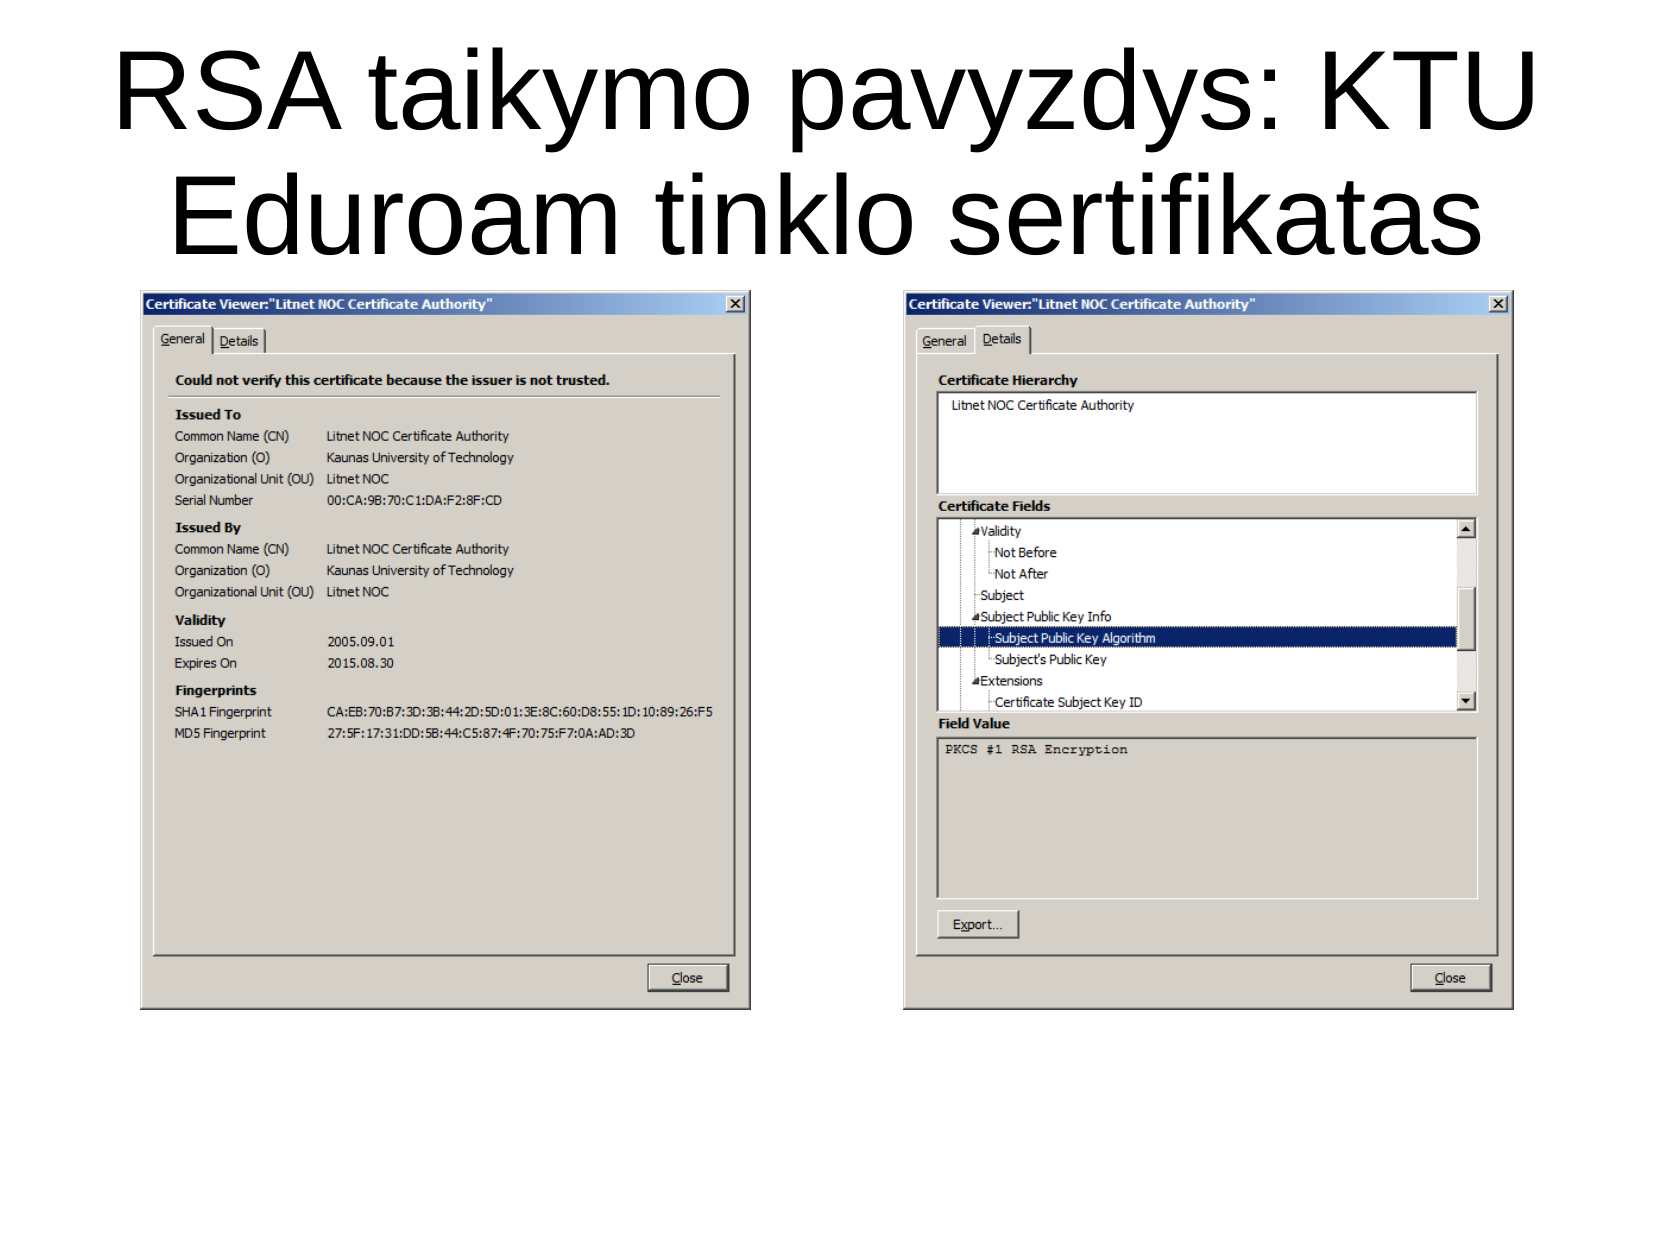

# RSA taikymo pavyzdys: KTU Eduroam tinklo sertifikatas